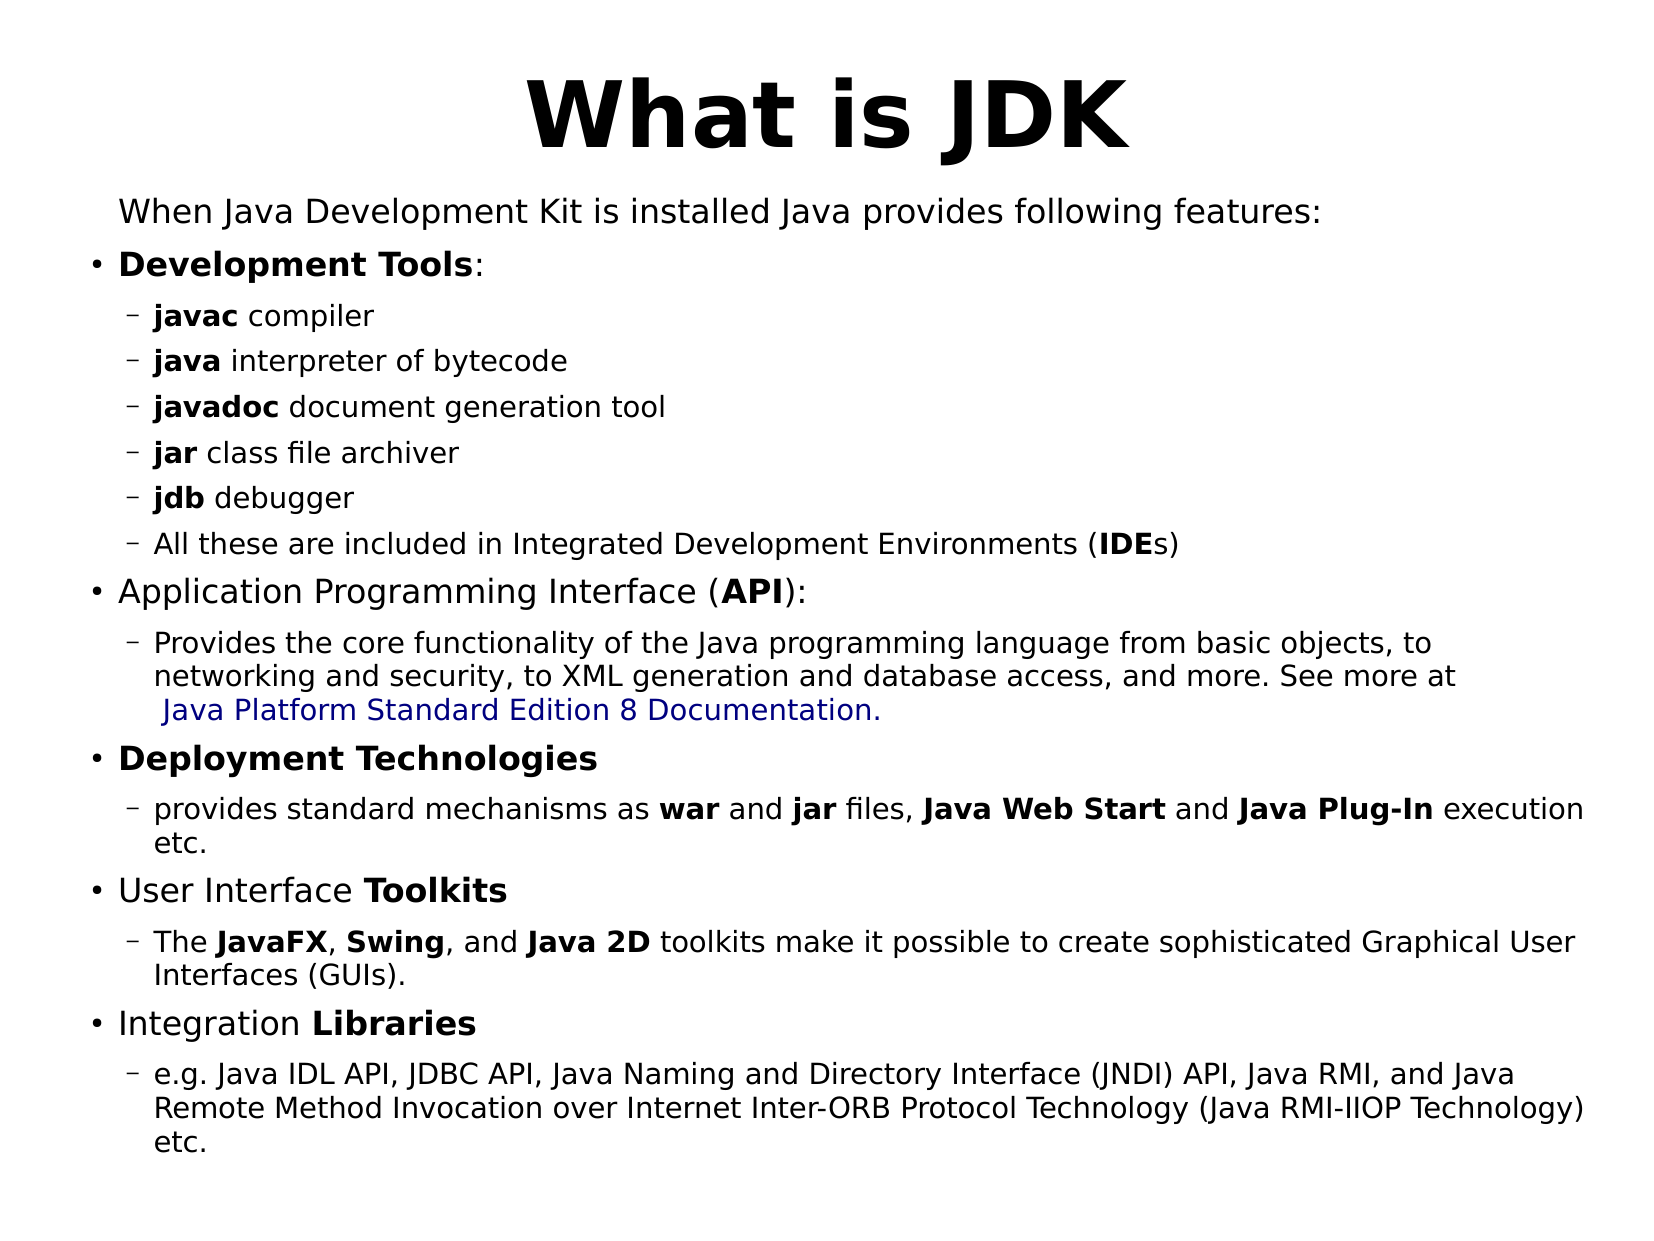

# What is JDK
When Java Development Kit is installed Java provides following features:
Development Tools:
javac compiler
java interpreter of bytecode
javadoc document generation tool
jar class file archiver
jdb debugger
All these are included in Integrated Development Environments (IDEs)
Application Programming Interface (API):
Provides the core functionality of the Java programming language from basic objects, to networking and security, to XML generation and database access, and more. See more at Java Platform Standard Edition 8 Documentation.
Deployment Technologies
provides standard mechanisms as war and jar files, Java Web Start and Java Plug-In execution etc.
User Interface Toolkits
The JavaFX, Swing, and Java 2D toolkits make it possible to create sophisticated Graphical User Interfaces (GUIs).
Integration Libraries
e.g. Java IDL API, JDBC API, Java Naming and Directory Interface (JNDI) API, Java RMI, and Java Remote Method Invocation over Internet Inter-ORB Protocol Technology (Java RMI-IIOP Technology) etc.